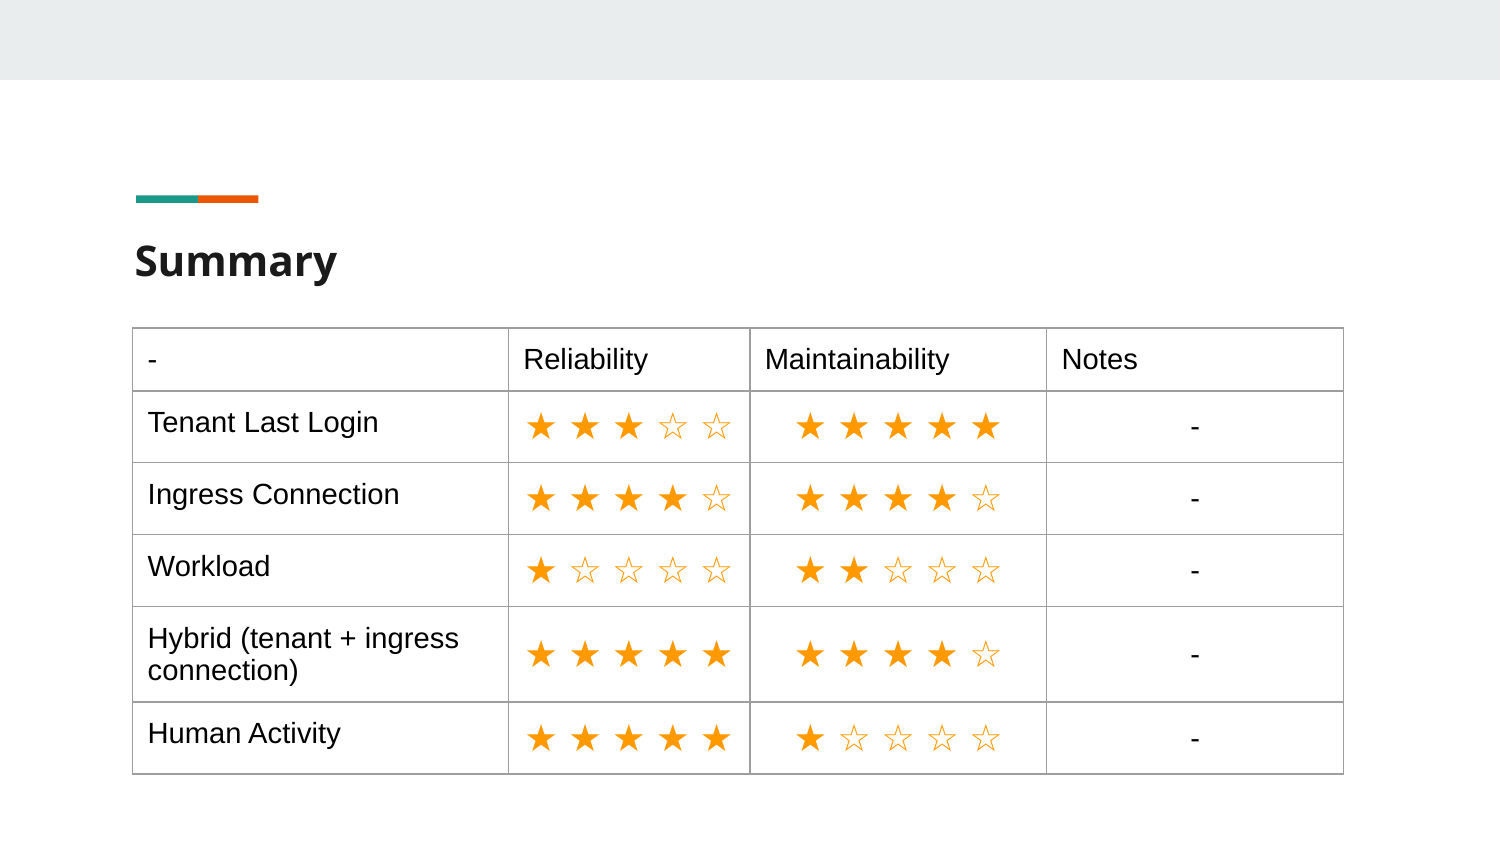

# Summary
| - | Reliability | Maintainability | Notes |
| --- | --- | --- | --- |
| Tenant Last Login | ★ ★ ★ ☆ ☆ | ★ ★ ★ ★ ★ | - |
| Ingress Connection | ★ ★ ★ ★ ☆ | ★ ★ ★ ★ ☆ | - |
| Workload | ★ ☆ ☆ ☆ ☆ | ★ ★ ☆ ☆ ☆ | - |
| Hybrid (tenant + ingress connection) | ★ ★ ★ ★ ★ | ★ ★ ★ ★ ☆ | - |
| Human Activity | ★ ★ ★ ★ ★ | ★ ☆ ☆ ☆ ☆ | - |